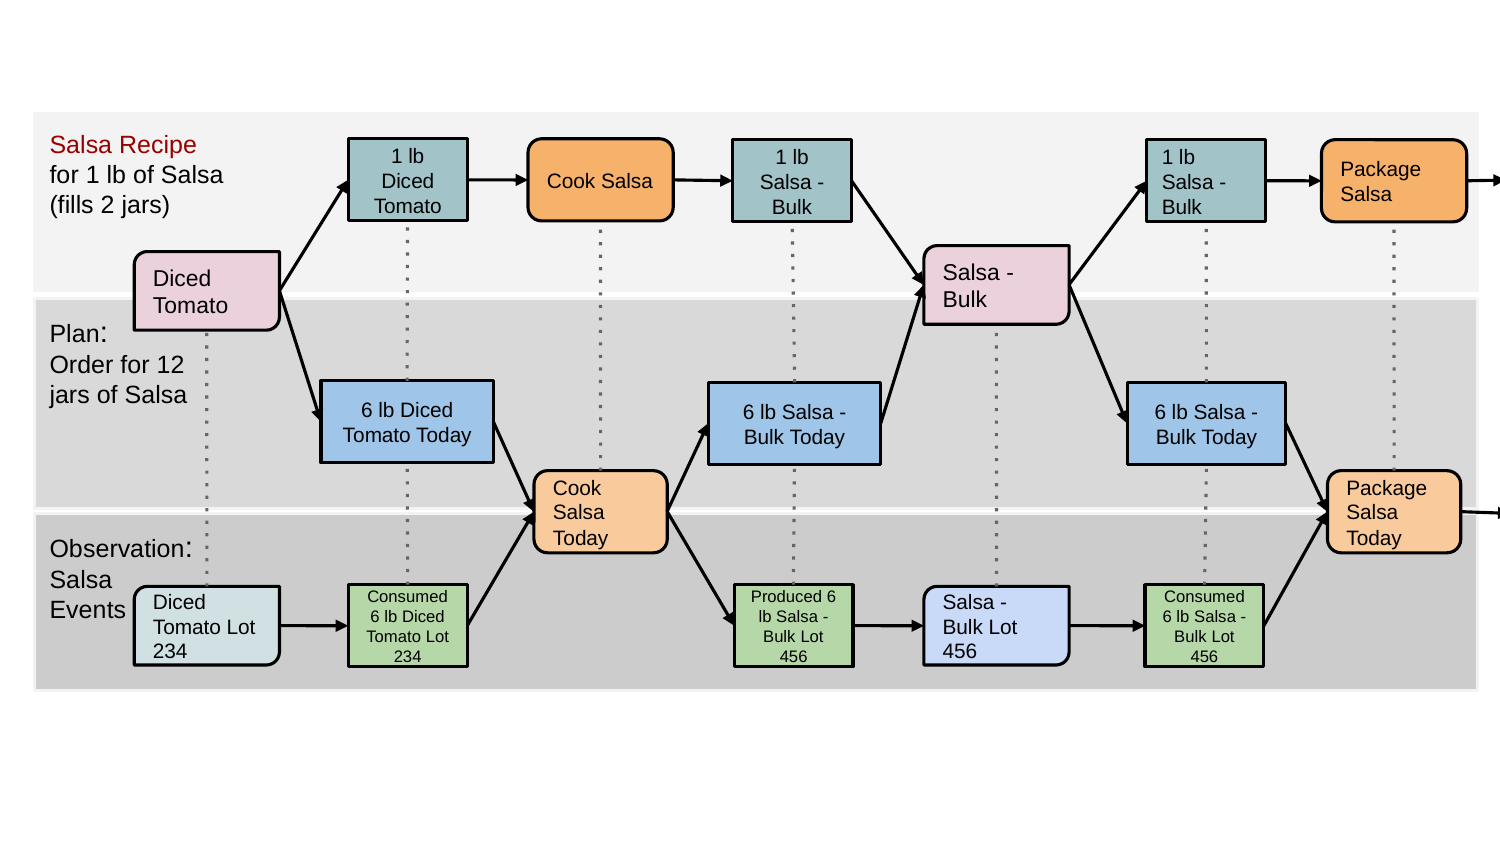

Salsa Recipe
for 1 lb of Salsa
(fills 2 jars)
1 lb Diced Tomato
Cook Salsa
1 lb Salsa - Bulk
1 lb Salsa - Bulk
Package Salsa
Salsa - Bulk
Diced Tomato
Plan:
Order for 12
jars of Salsa
6 lb Diced Tomato Today
6 lb Salsa - Bulk Today
6 lb Salsa - Bulk Today
Cook Salsa Today
Package Salsa Today
Observation:
Salsa
Events
Consumed 6 lb Diced Tomato Lot 234
Produced 6 lb Salsa - Bulk Lot 456
Consumed 6 lb Salsa -Bulk Lot 456
Diced Tomato Lot 234
Salsa - Bulk Lot 456